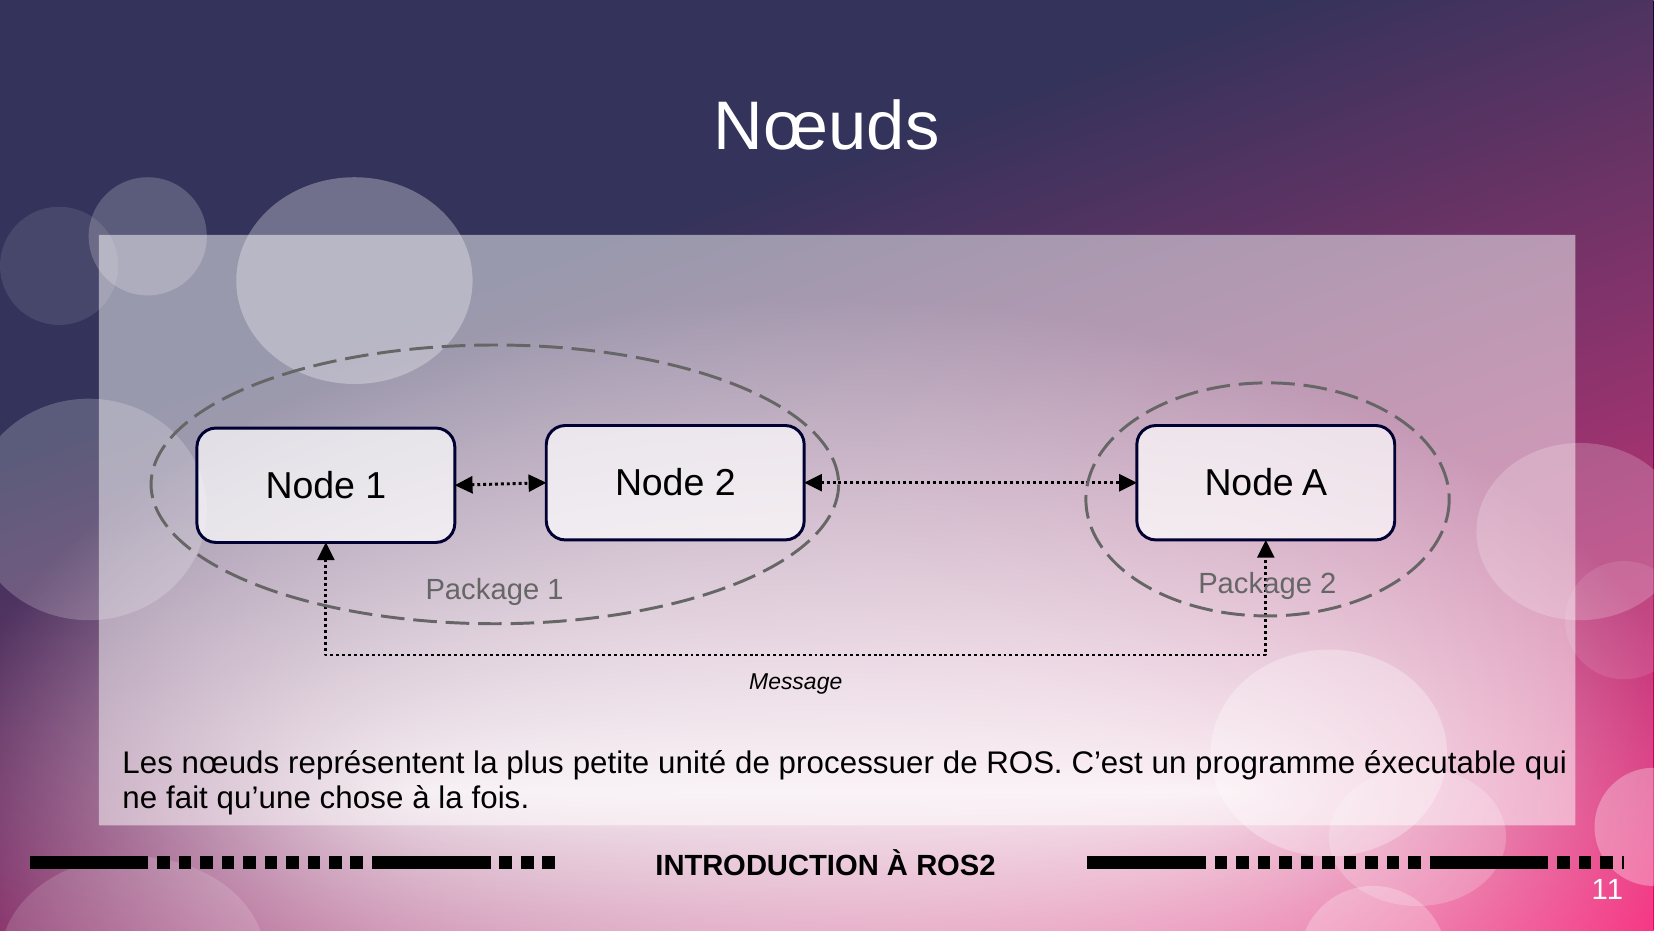

# Nœuds
Les nœuds représentent la plus petite unité de processuer de ROS. C’est un programme éxecutable qui ne fait qu’une chose à la fois.
Package 1
Package 2
Node 2
Node A
Node 1